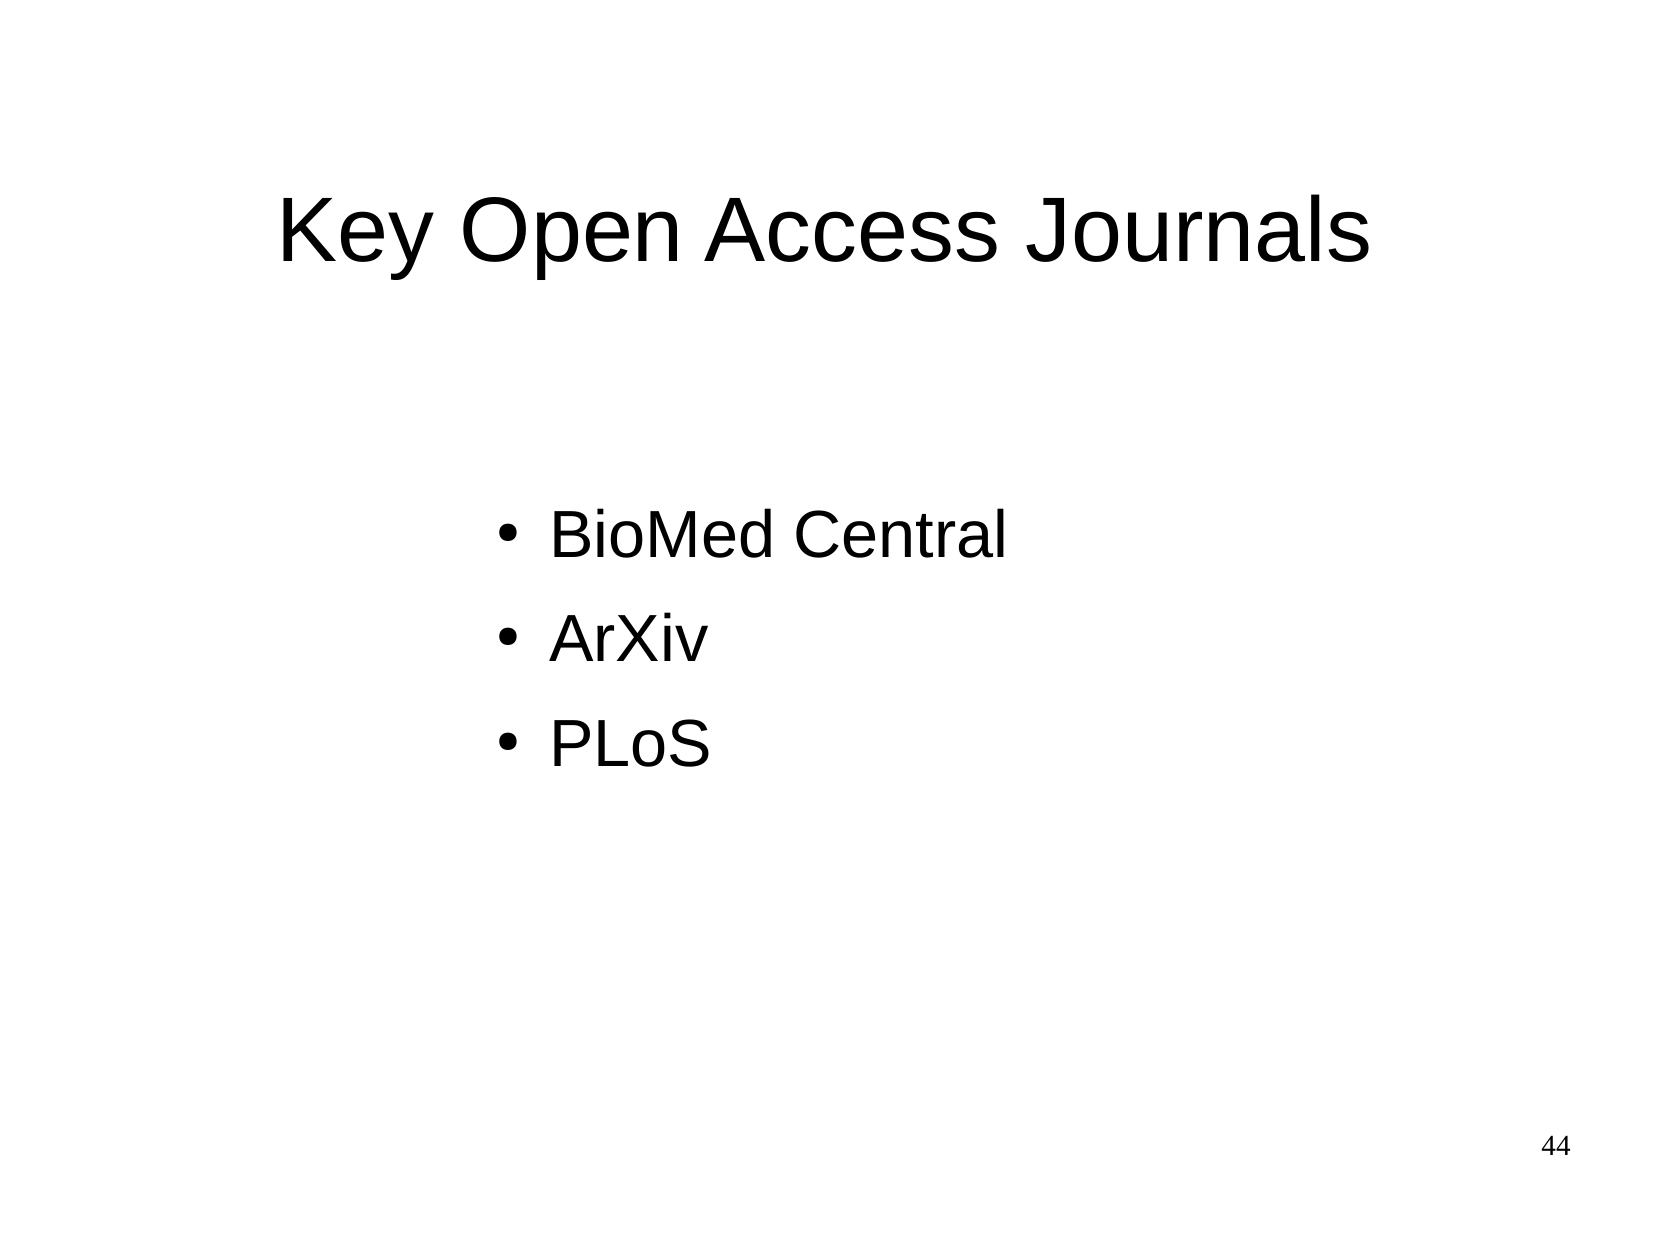

# Key Open Access Journals
BioMed Central
ArXiv
PLoS
44